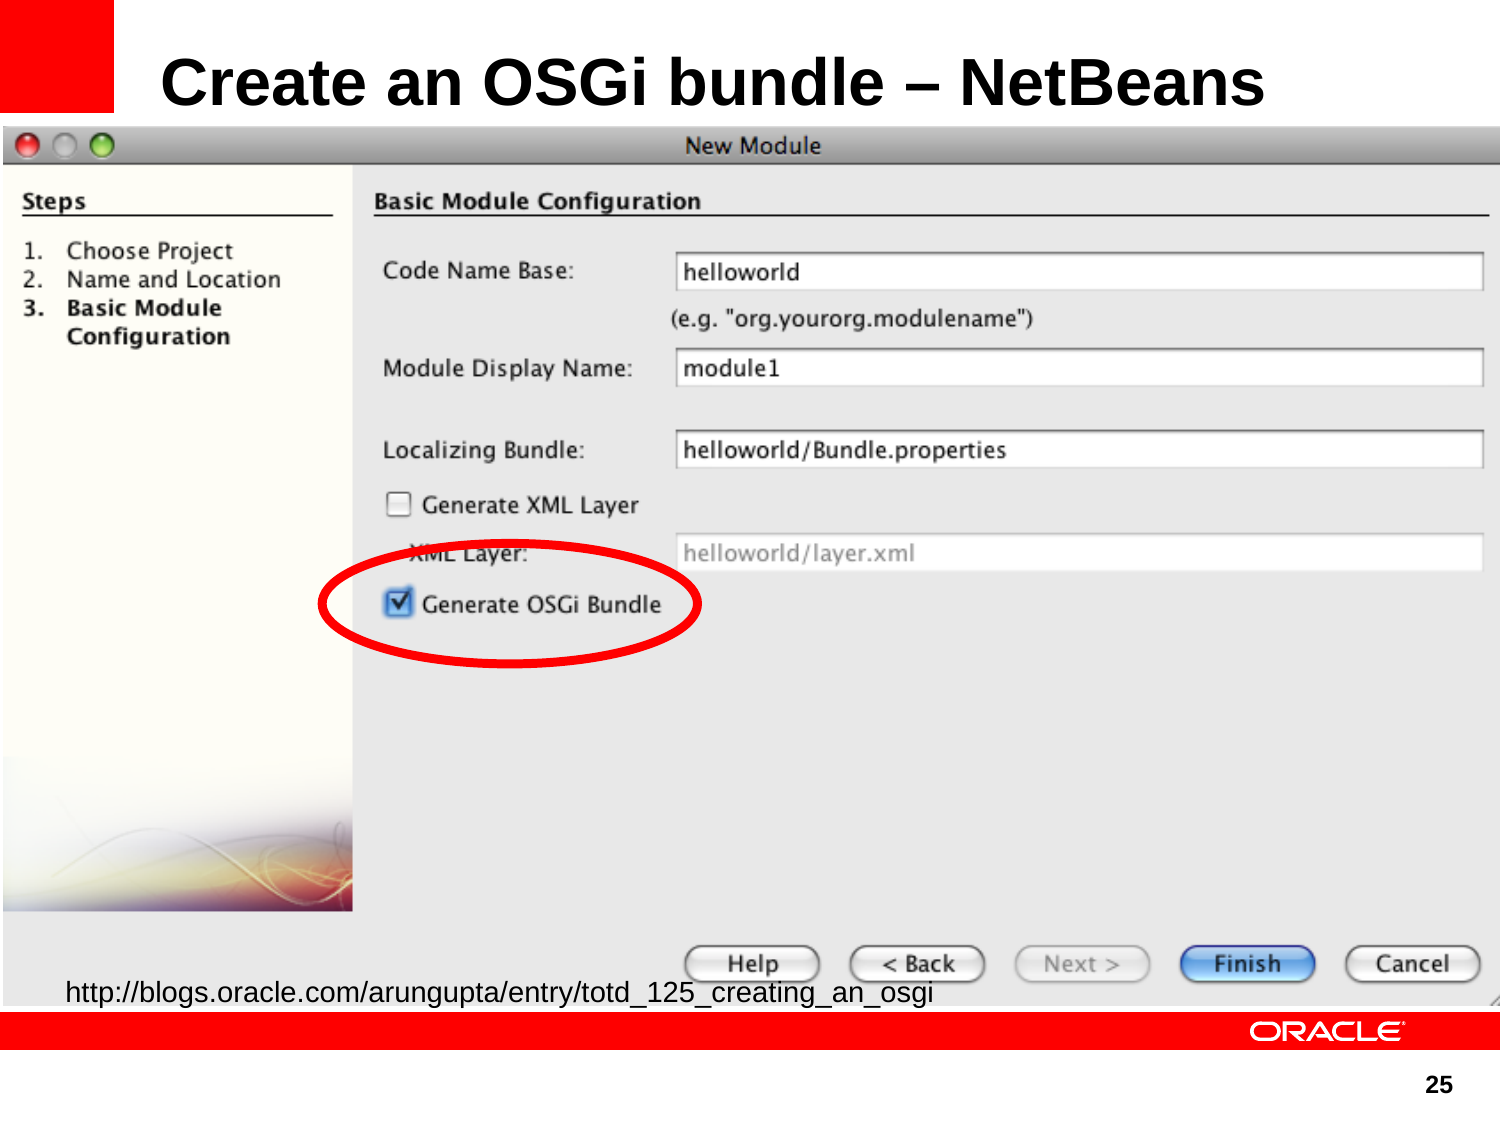

# Create an OSGi bundle – NetBeans
http://blogs.oracle.com/arungupta/entry/totd_125_creating_an_osgi